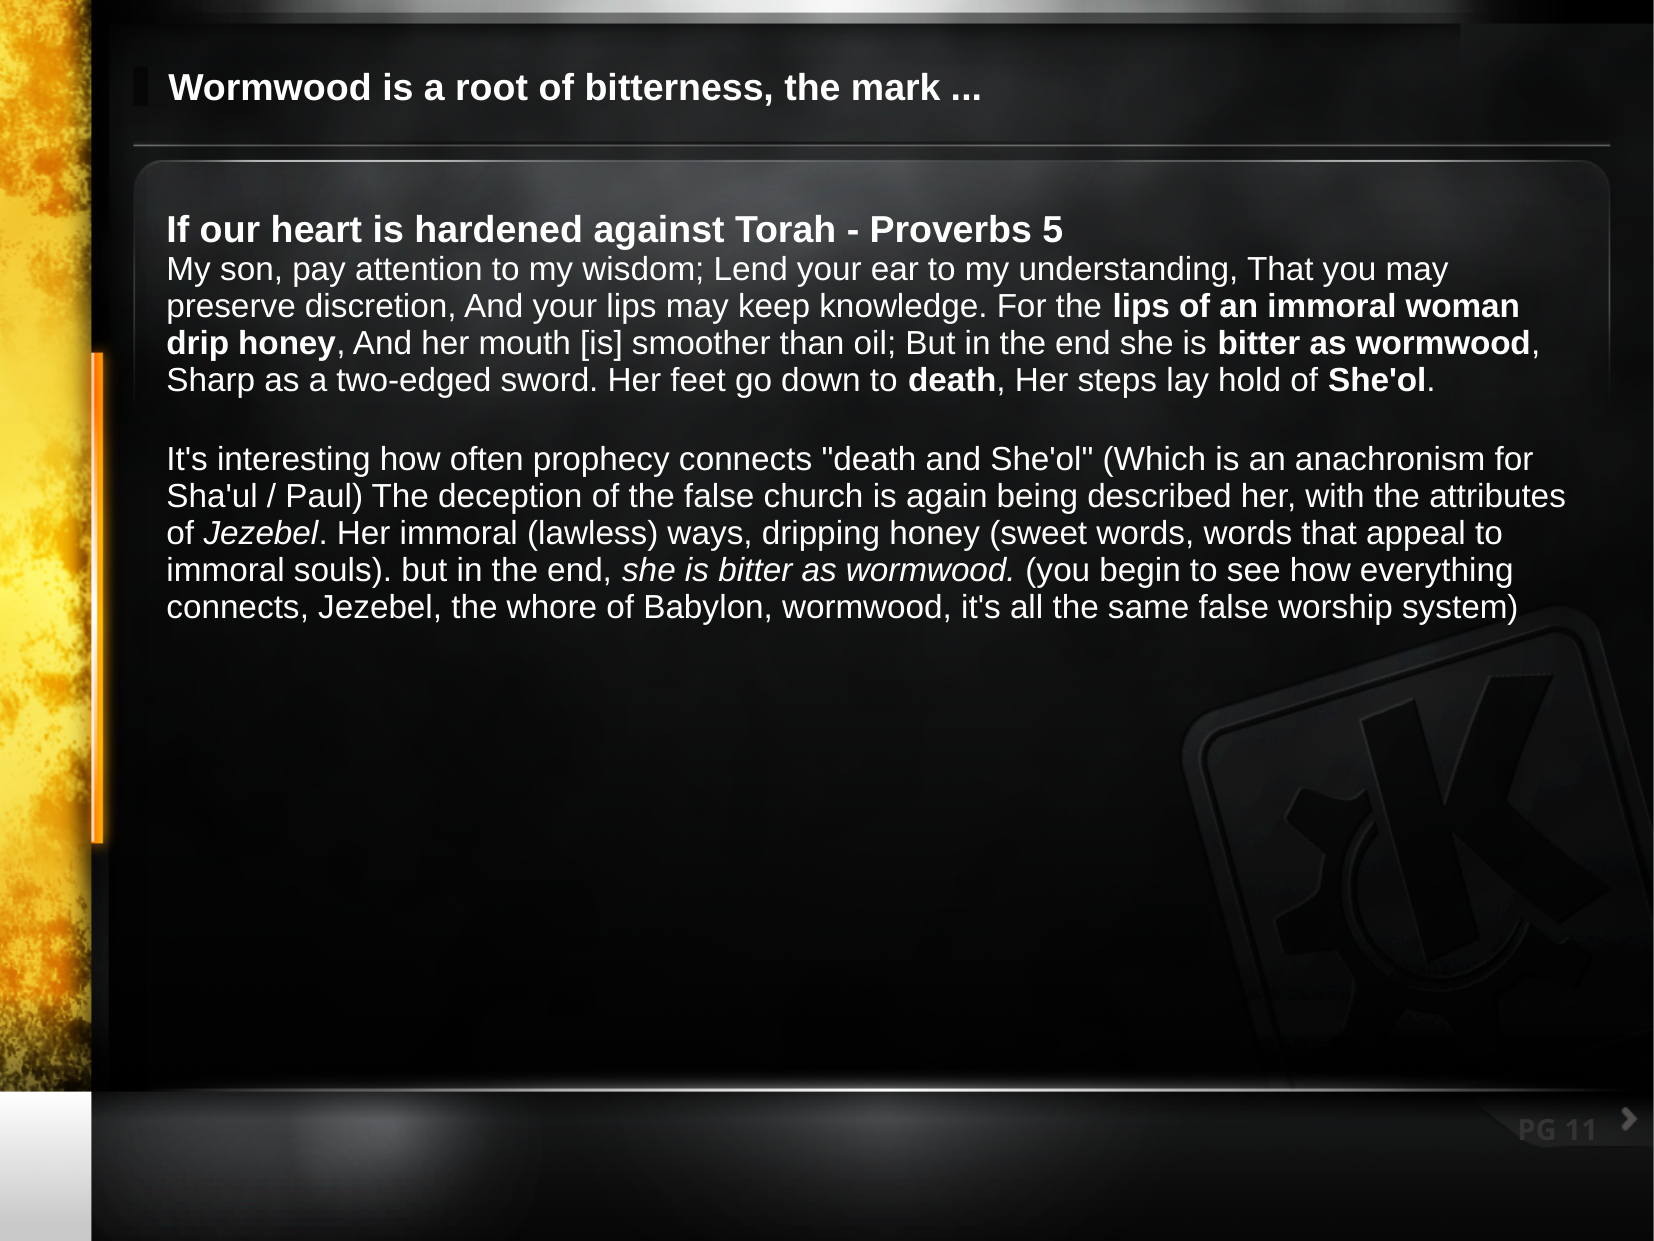

Wormwood is a root of bitterness, the mark ...
If our heart is hardened against Torah - Proverbs 5
My son, pay attention to my wisdom; Lend your ear to my understanding, That you may preserve discretion, And your lips may keep knowledge. For the lips of an immoral woman drip honey, And her mouth [is] smoother than oil; But in the end she is bitter as wormwood, Sharp as a two-edged sword. Her feet go down to death, Her steps lay hold of She'ol.
It's interesting how often prophecy connects "death and She'ol" (Which is an anachronism for Sha'ul / Paul) The deception of the false church is again being described her, with the attributes of Jezebel. Her immoral (lawless) ways, dripping honey (sweet words, words that appeal to immoral souls). but in the end, she is bitter as wormwood. (you begin to see how everything connects, Jezebel, the whore of Babylon, wormwood, it's all the same false worship system)